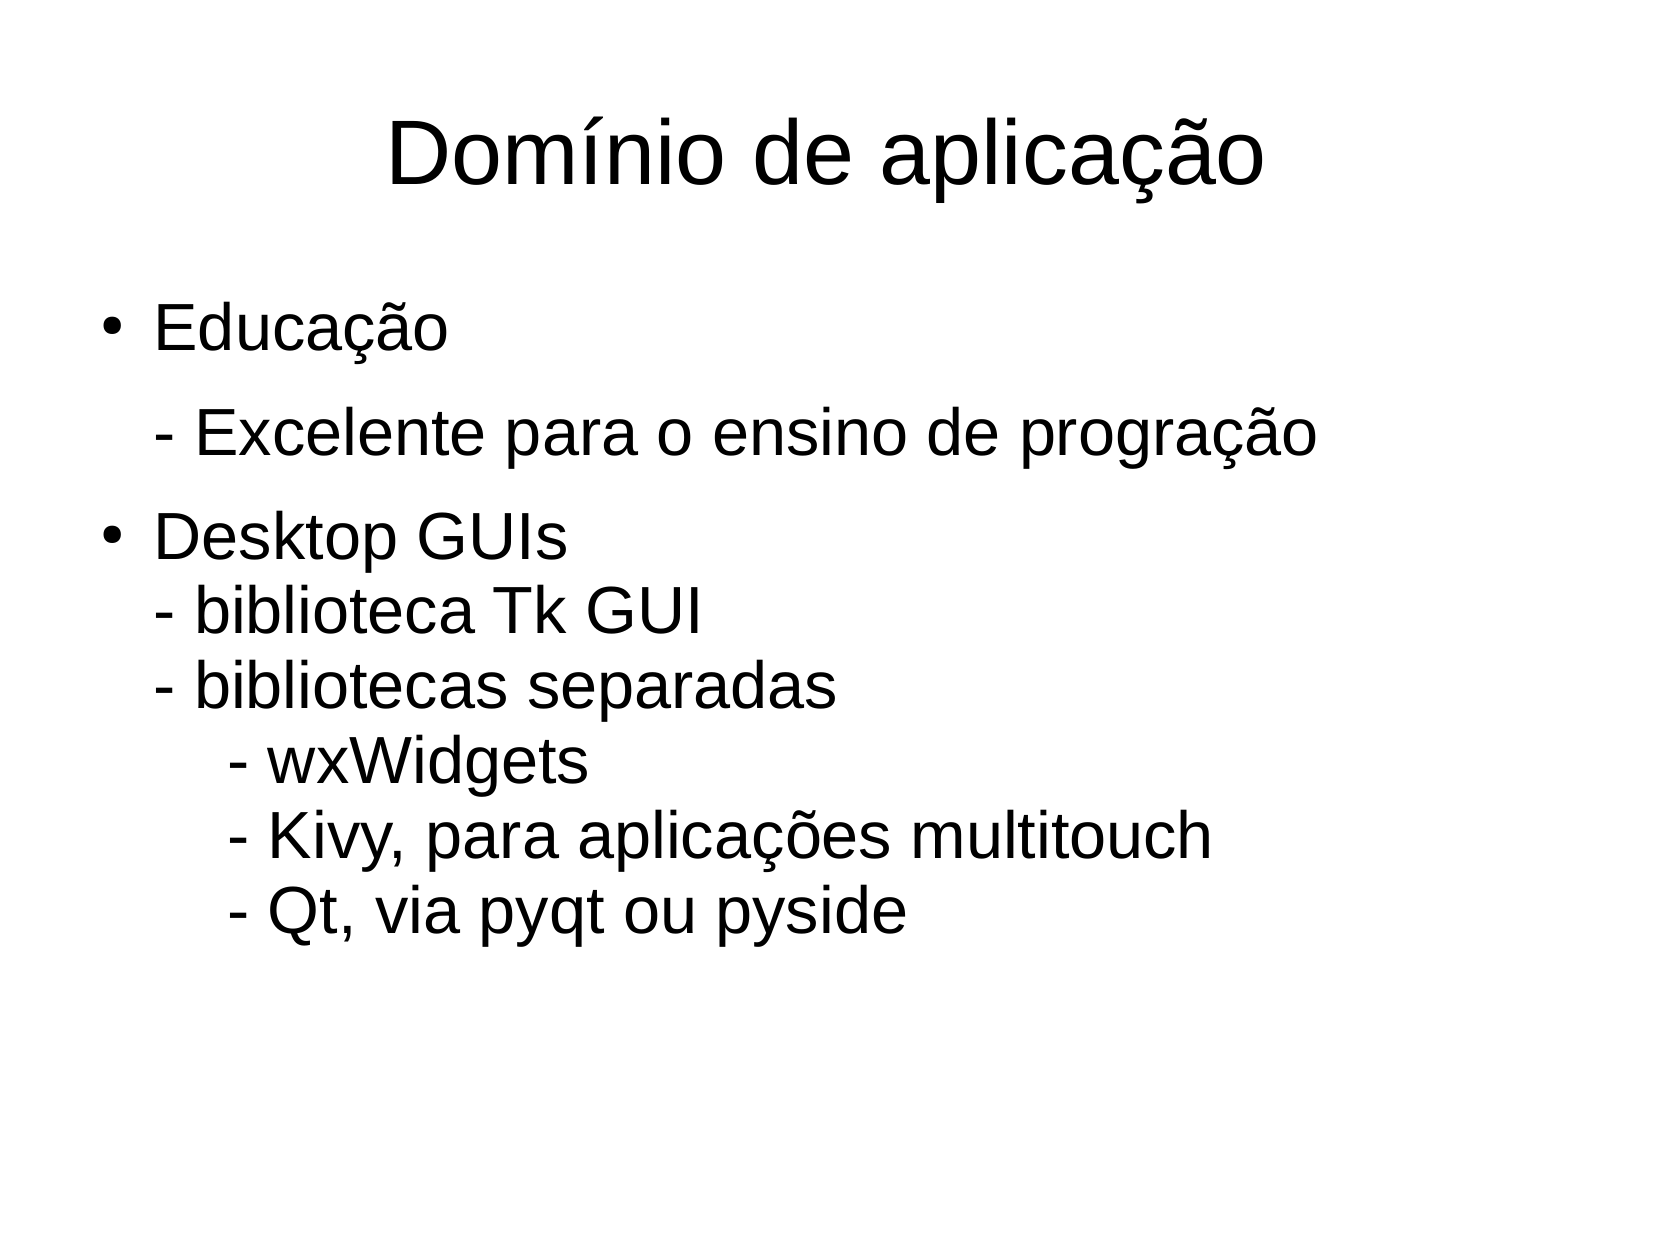

# Domínio de aplicação
Educação
- Excelente para o ensino de progração
Desktop GUIs
- biblioteca Tk GUI
- bibliotecas separadas
	- wxWidgets
 - Kivy, para aplicações multitouch
 - Qt, via pyqt ou pyside